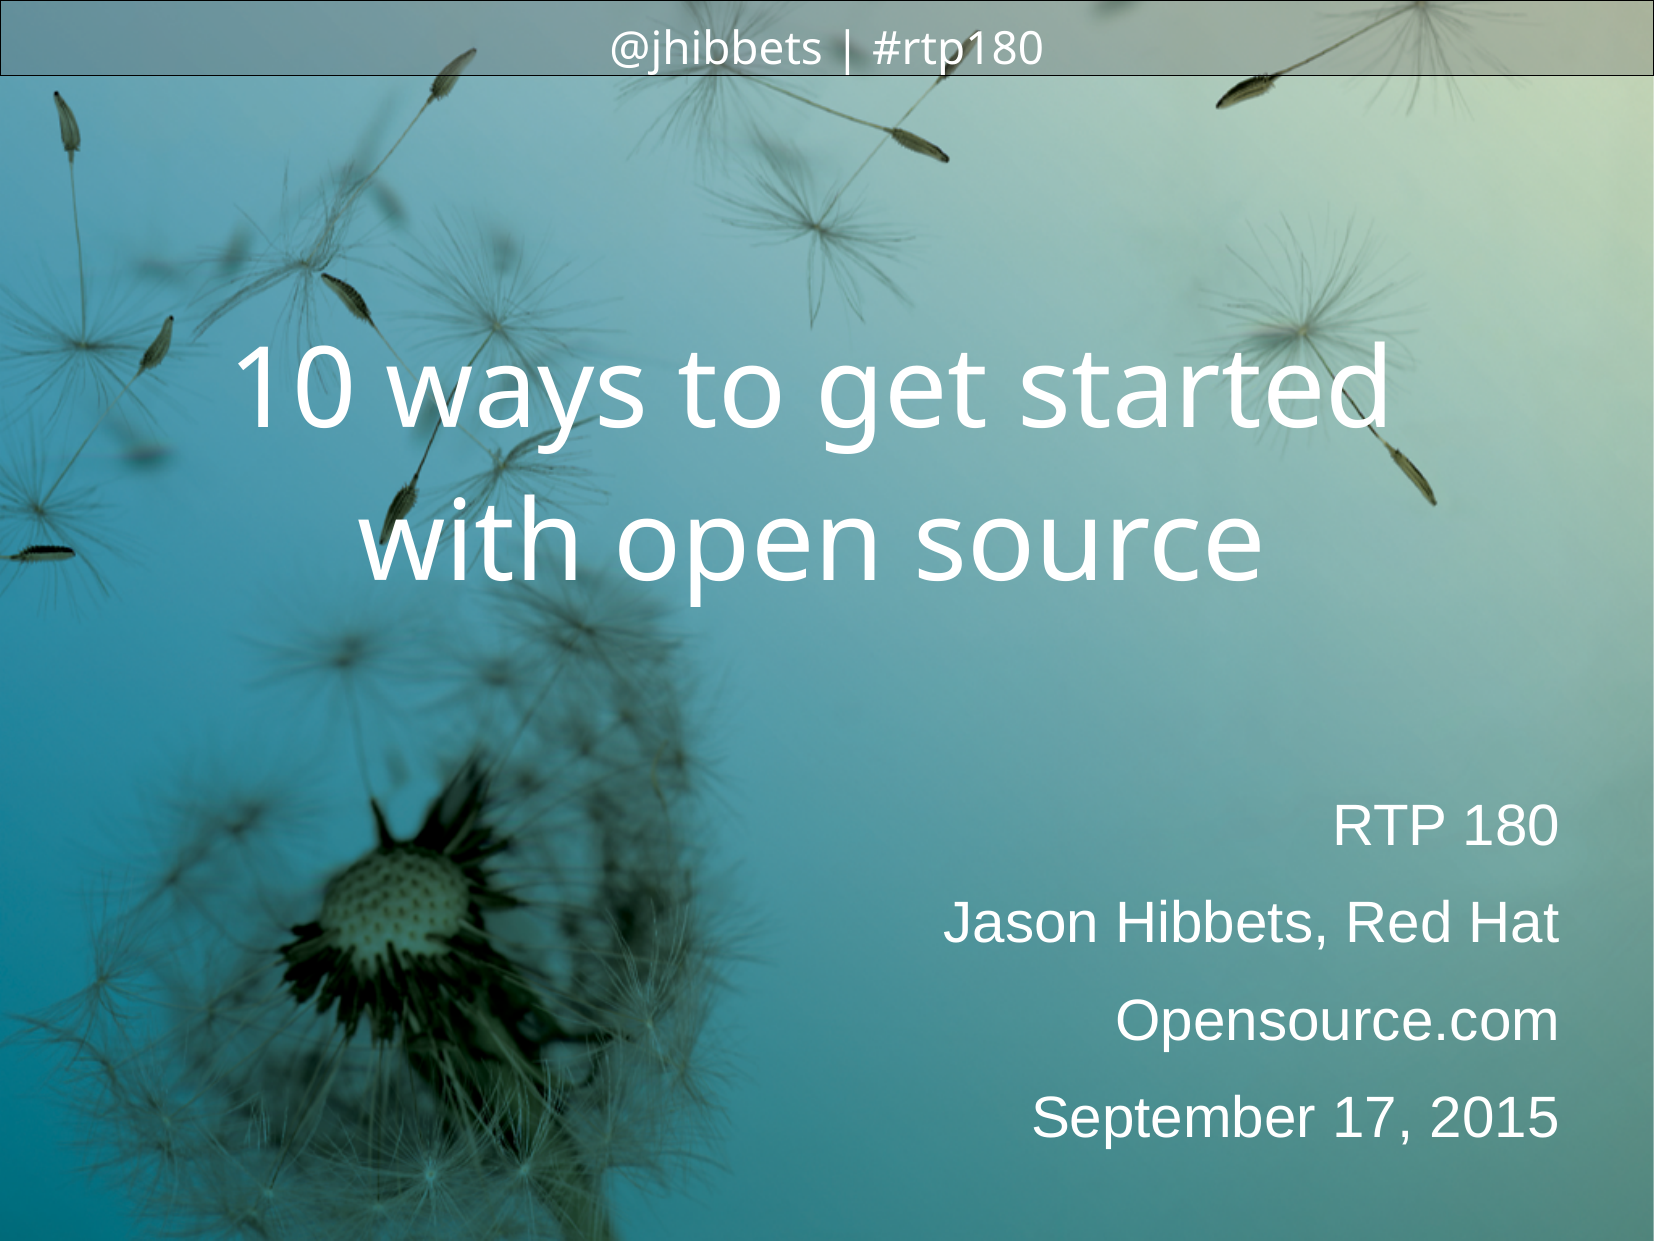

# 10 ways to get started with open source
RTP 180
Jason Hibbets, Red Hat
Opensource.com
September 17, 2015